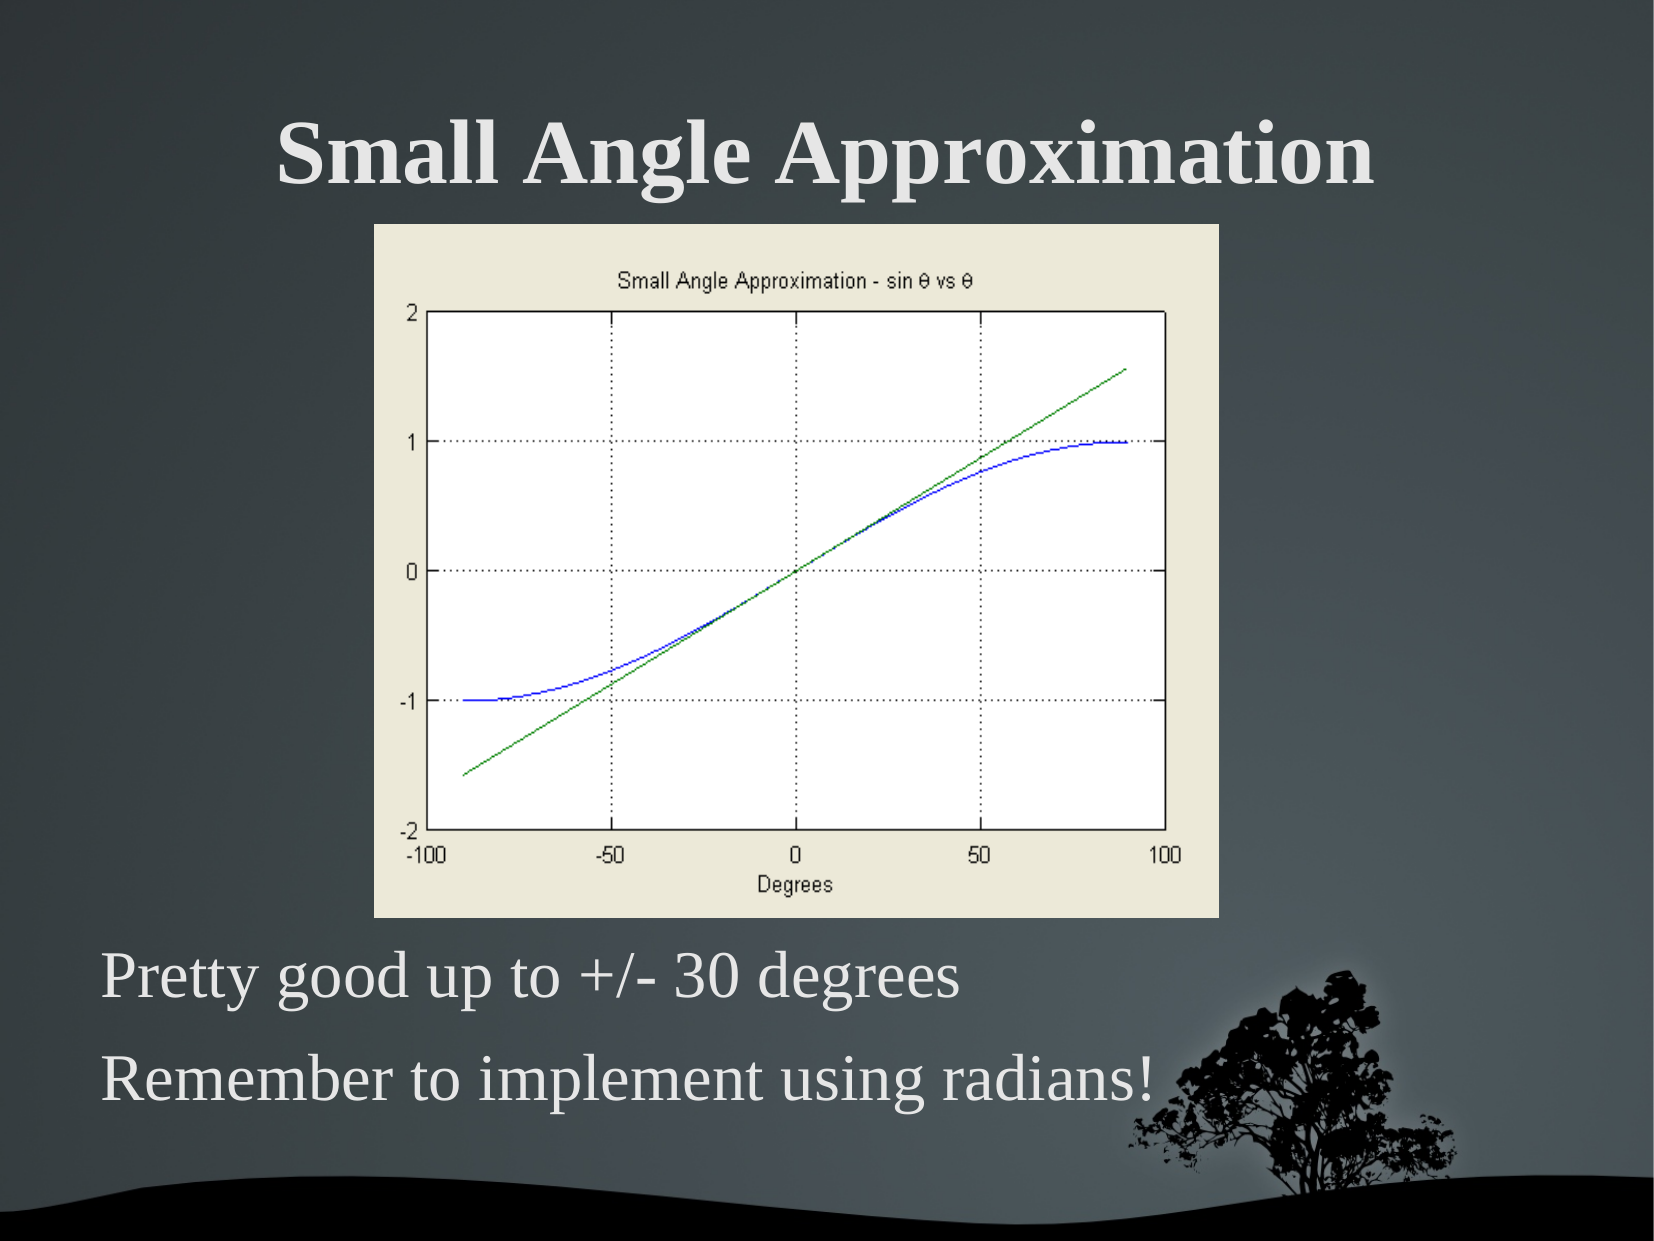

# Small Angle Approximation
Pretty good up to +/- 30 degrees
Remember to implement using radians!